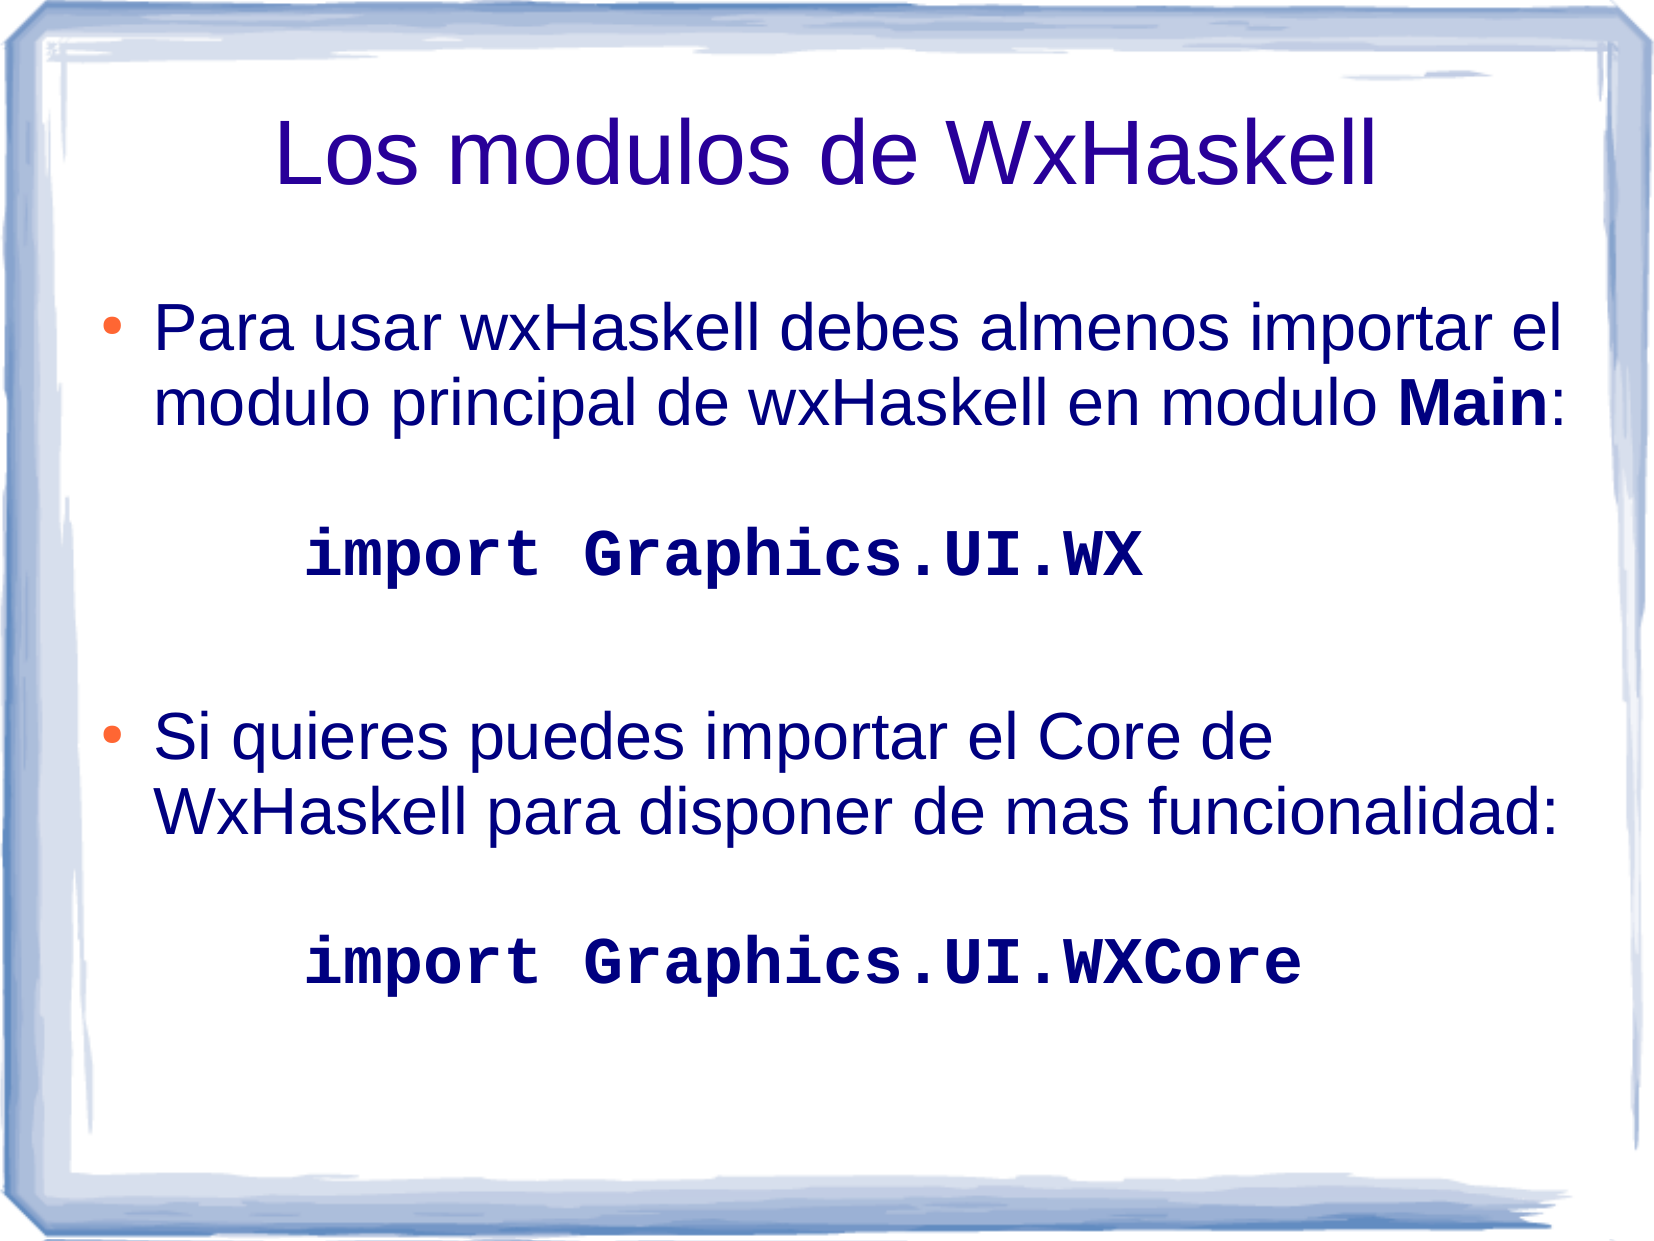

# Los modulos de WxHaskell
Para usar wxHaskell debes almenos importar el modulo principal de wxHaskell en modulo Main:
		import Graphics.UI.WX
Si quieres puedes importar el Core de WxHaskell para disponer de mas funcionalidad:
		import Graphics.UI.WXCore